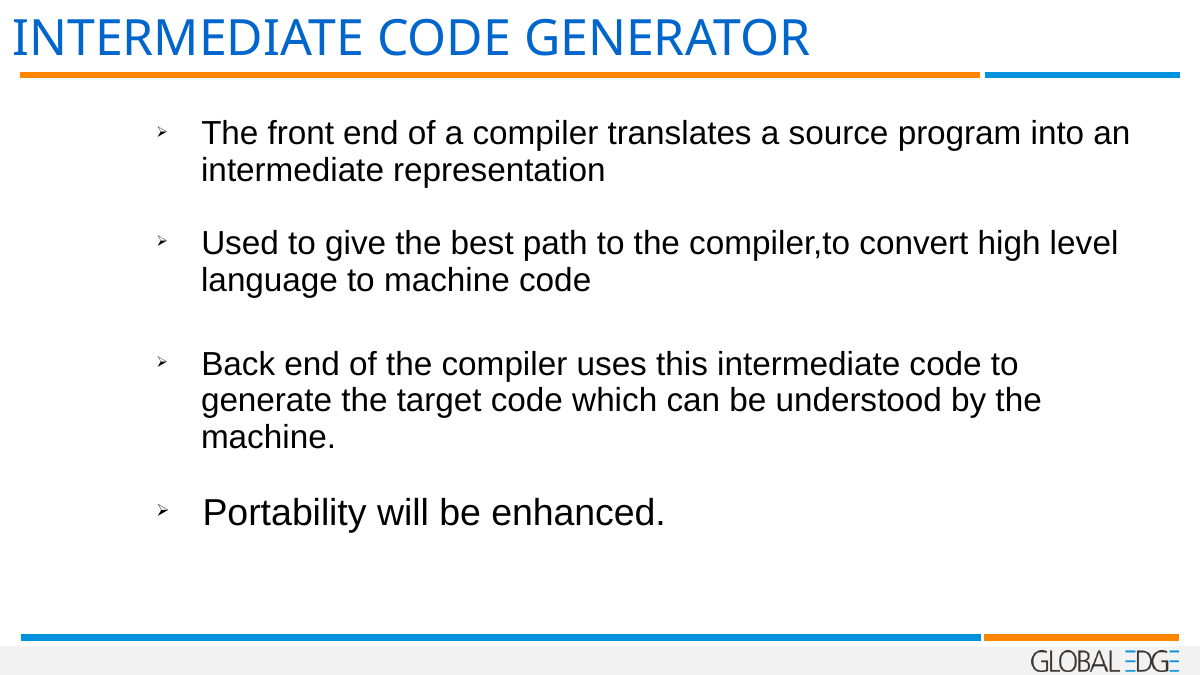

# INTERMEDIATE CODE GENERATOR
 The front end of a compiler translates a source program into an intermediate representation
 Used to give the best path to the compiler,to convert high level language to machine code
 Back end of the compiler uses this intermediate code to generate the target code which can be understood by the machine.
 Portability will be enhanced.